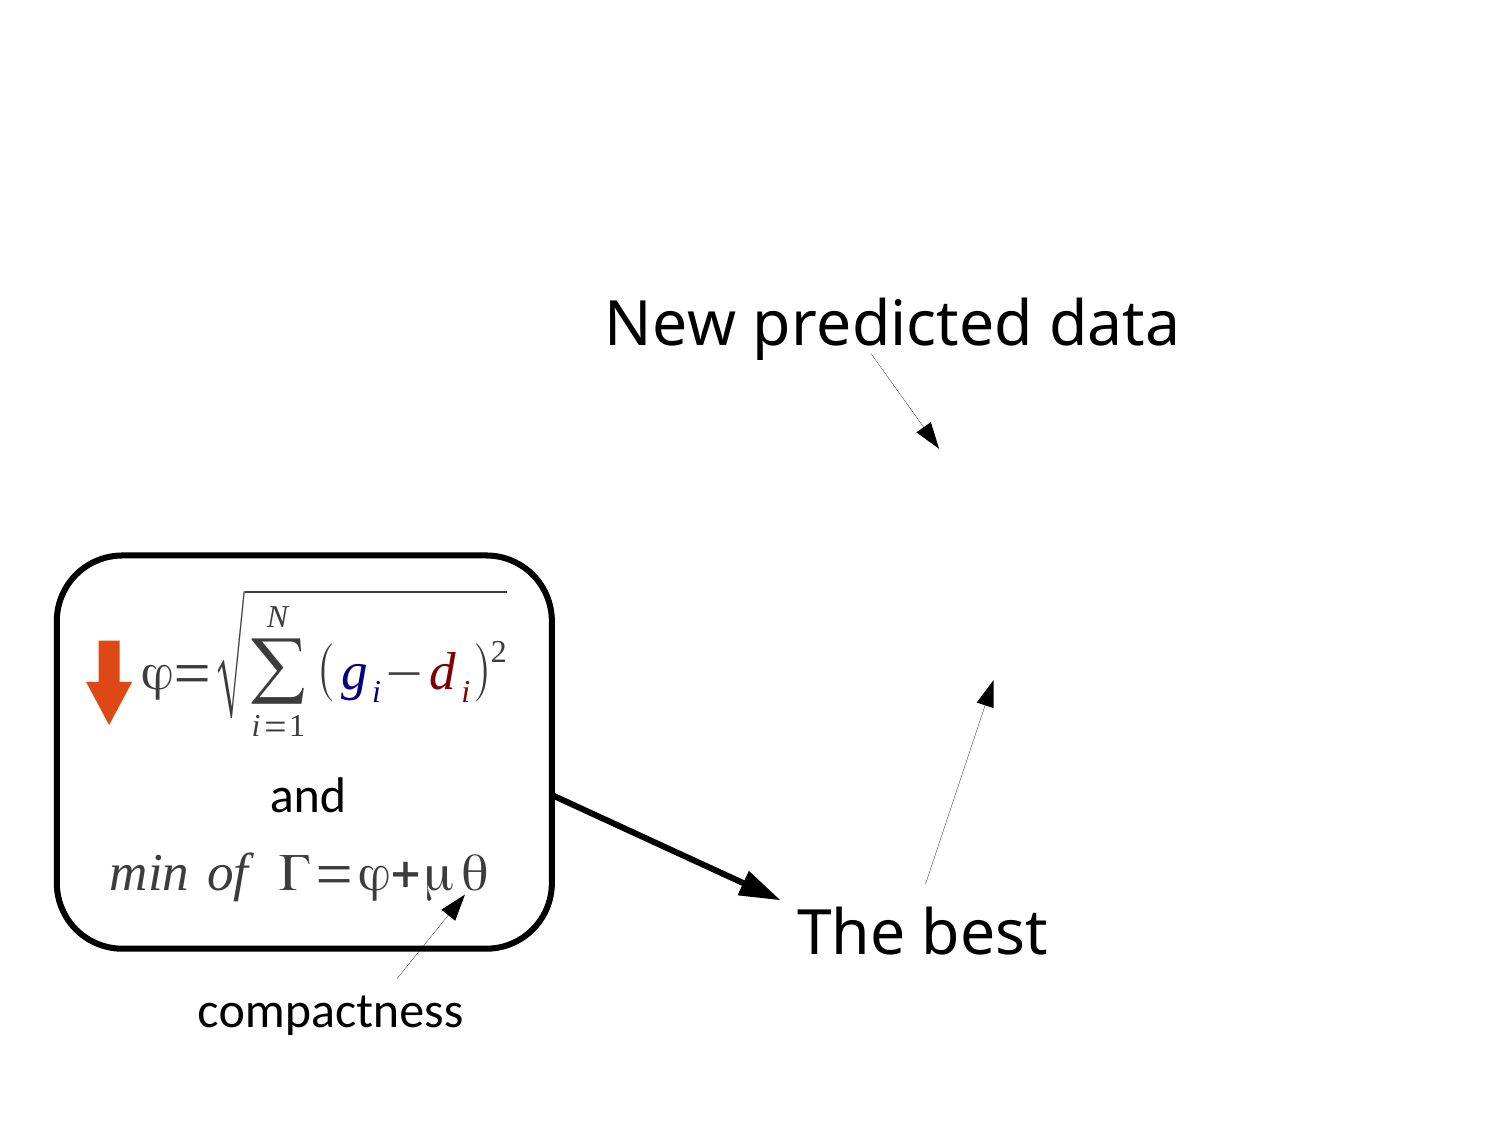

New predicted data
#
and
The best
compactness